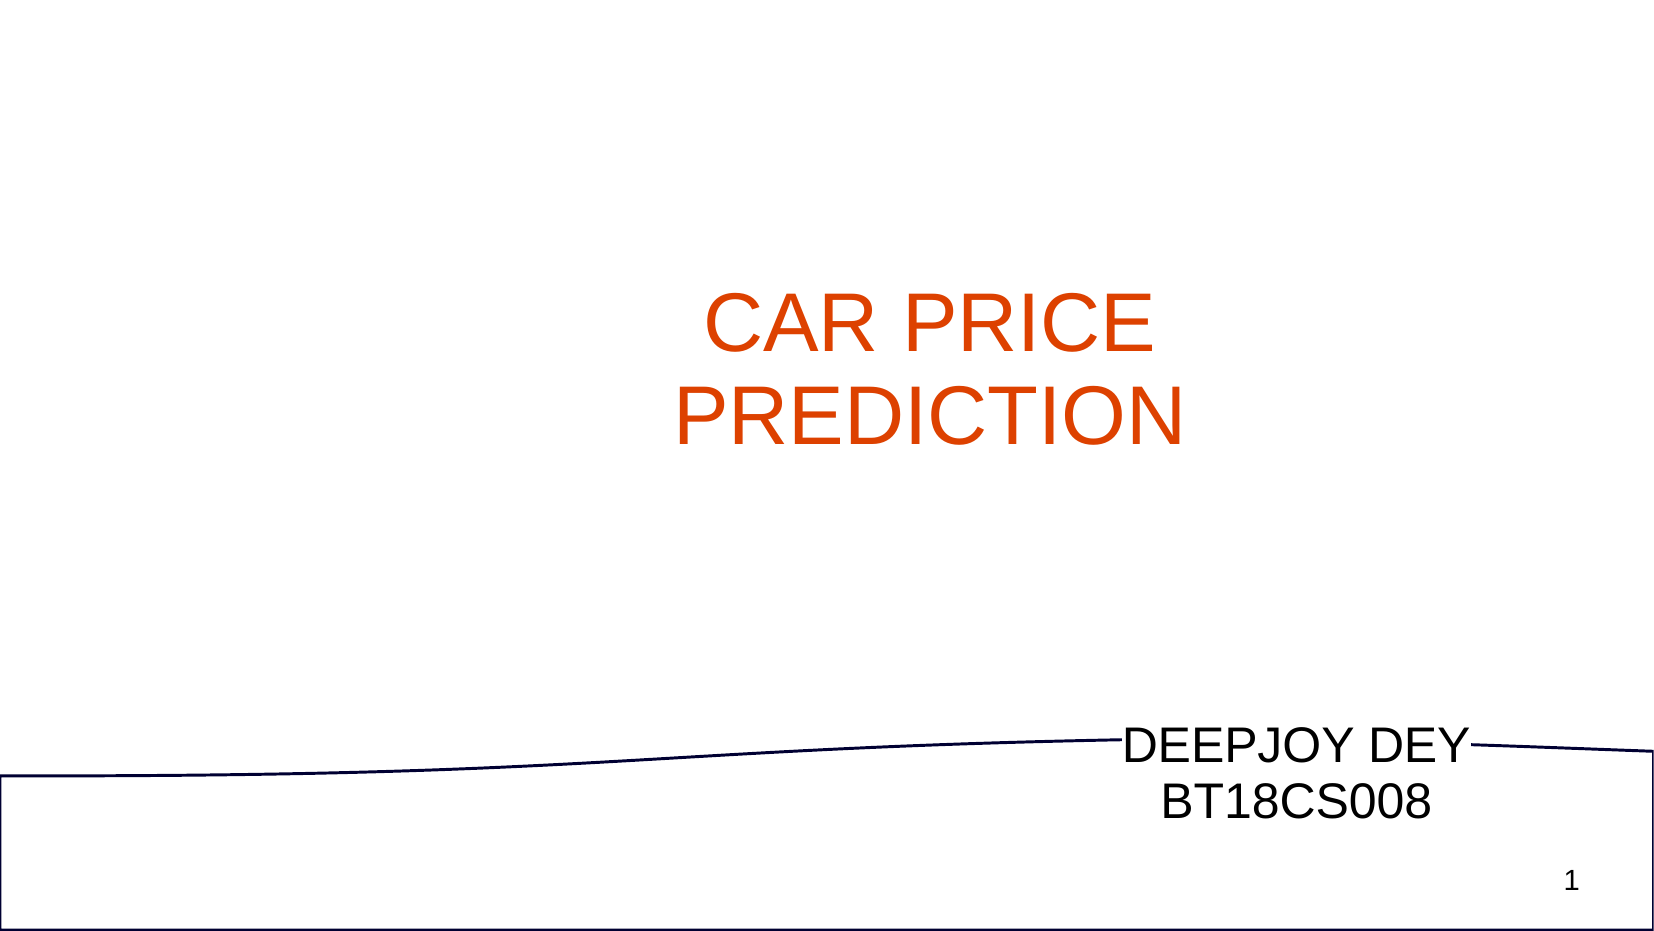

# CAR PRICE PREDICTION
DEEPJOY DEY
BT18CS008